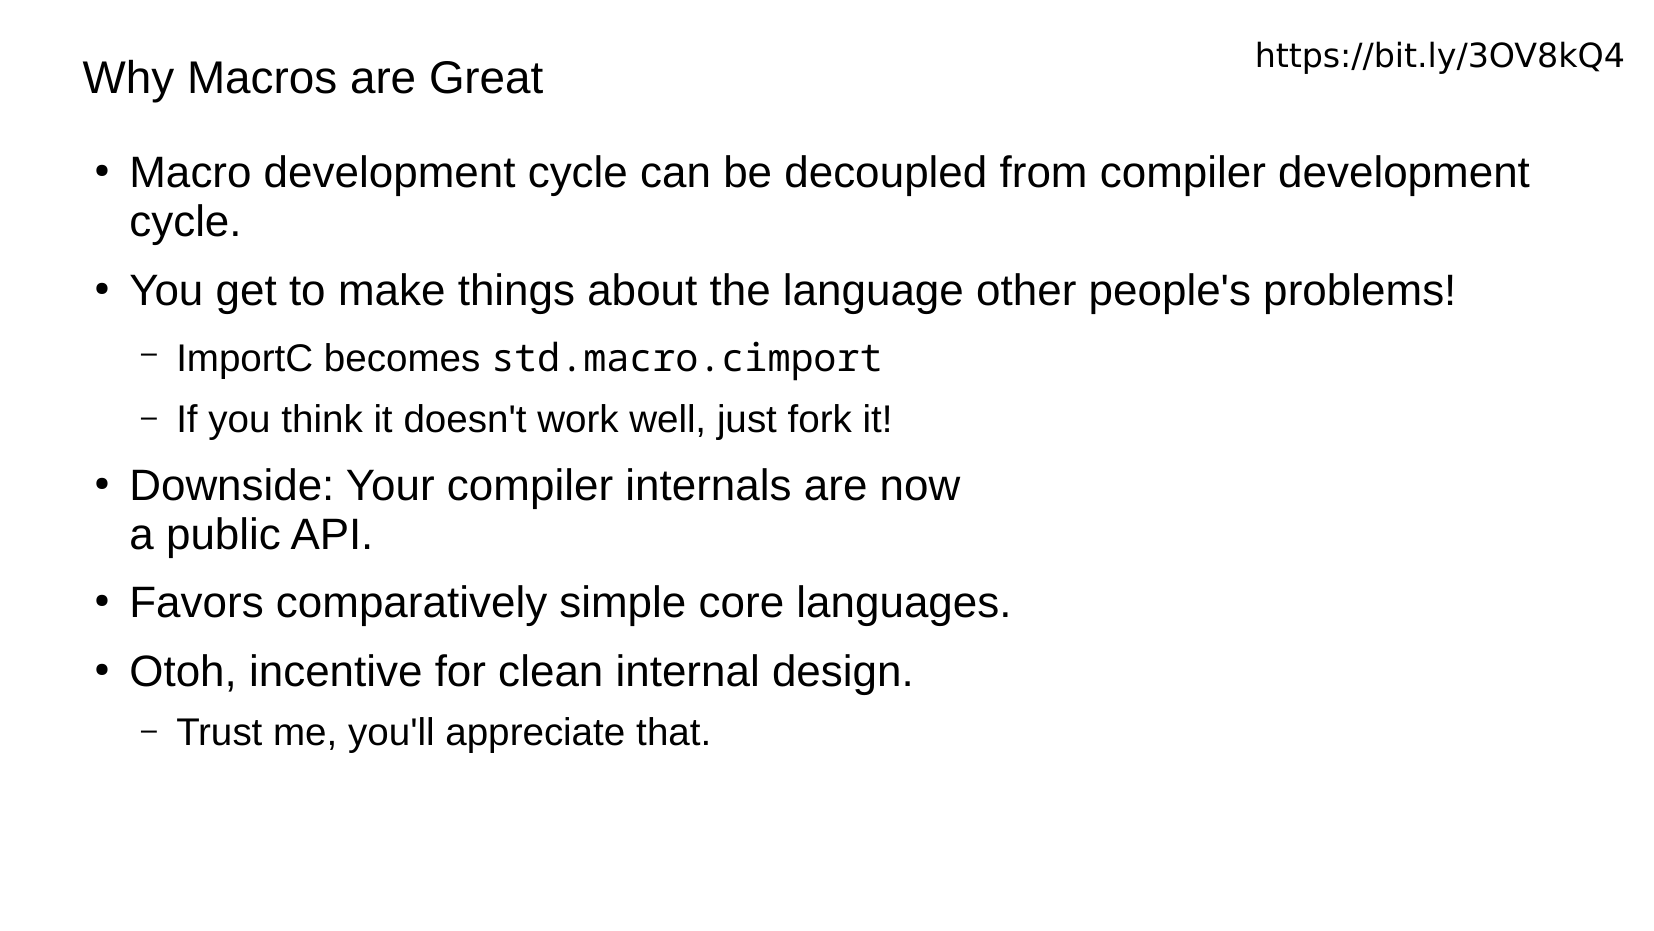

# Why Macros are Great
Macro development cycle can be decoupled from compiler development cycle.
You get to make things about the language other people's problems!
ImportC becomes std.macro.cimport
If you think it doesn't work well, just fork it!
Downside: Your compiler internals are now
a public API.
Favors comparatively simple core languages.
Otoh, incentive for clean internal design.
Trust me, you'll appreciate that.